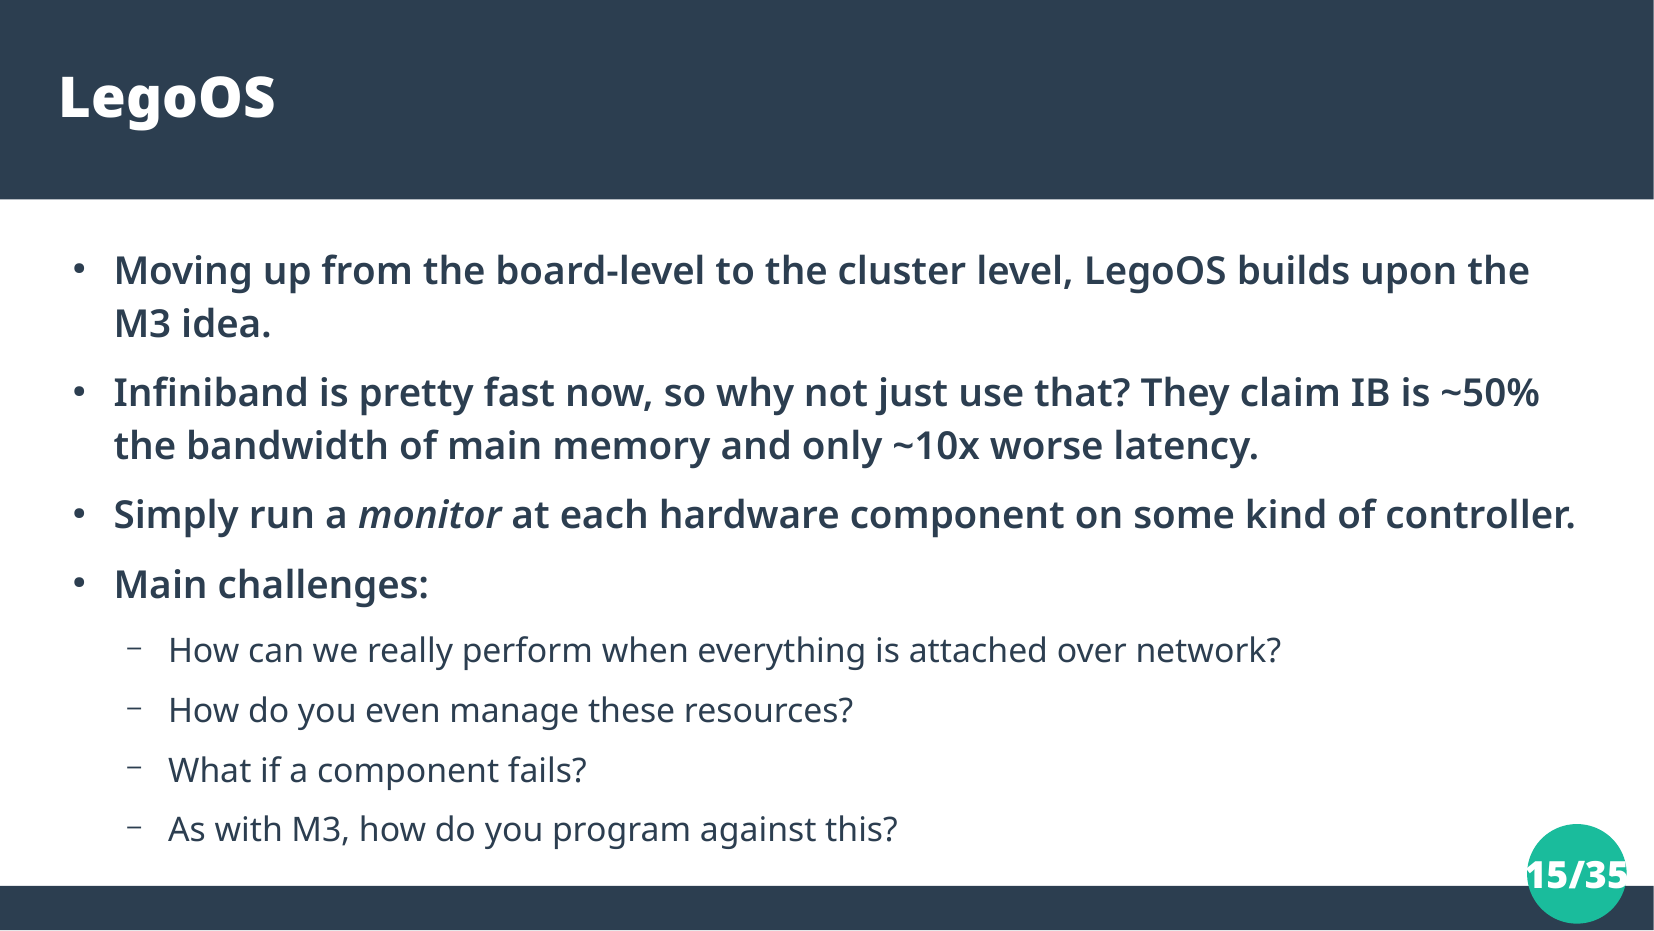

# LegoOS
Moving up from the board-level to the cluster level, LegoOS builds upon the M3 idea.
Infiniband is pretty fast now, so why not just use that? They claim IB is ~50% the bandwidth of main memory and only ~10x worse latency.
Simply run a monitor at each hardware component on some kind of controller.
Main challenges:
How can we really perform when everything is attached over network?
How do you even manage these resources?
What if a component fails?
As with M3, how do you program against this?